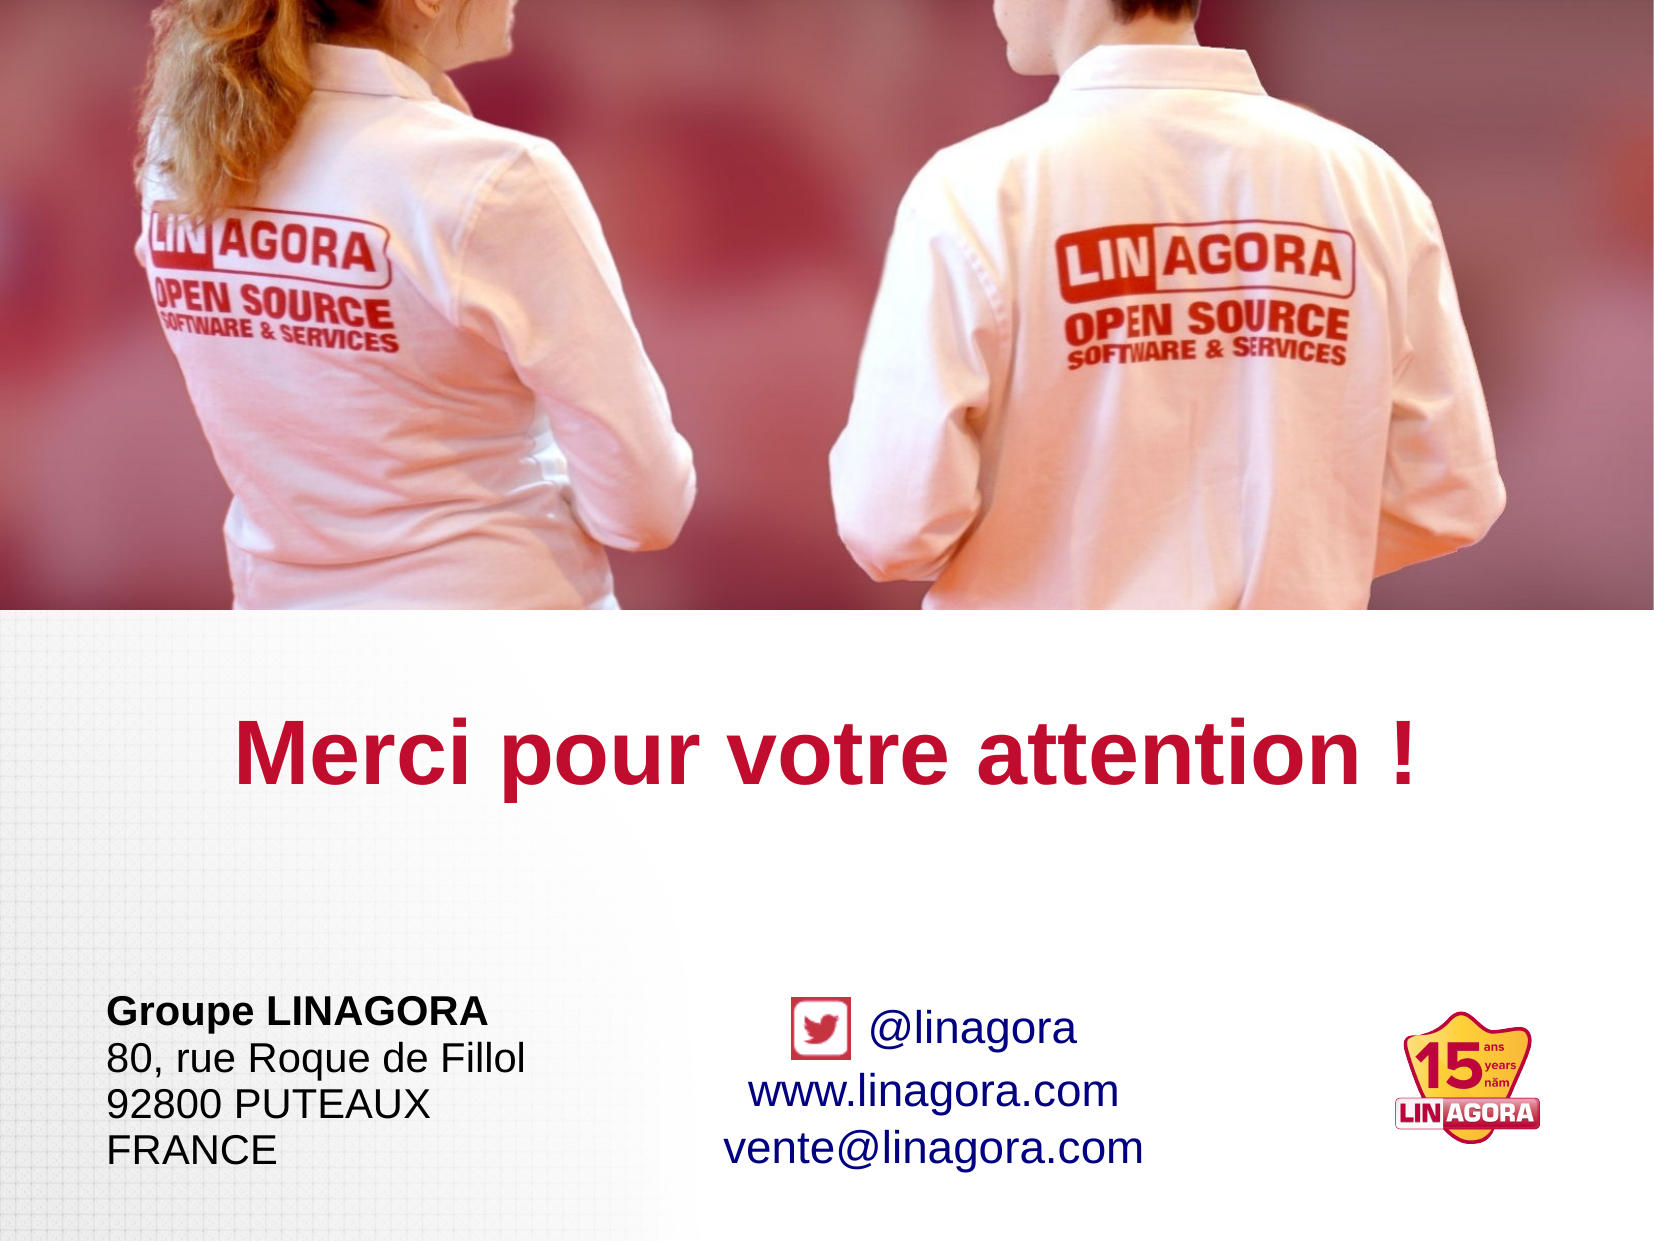

# Merci pour votre attention !
Groupe LINAGORA
80, rue Roque de Fillol
92800 PUTEAUX
FRANCE
 @linagora
www.linagora.com
vente@linagora.com
4